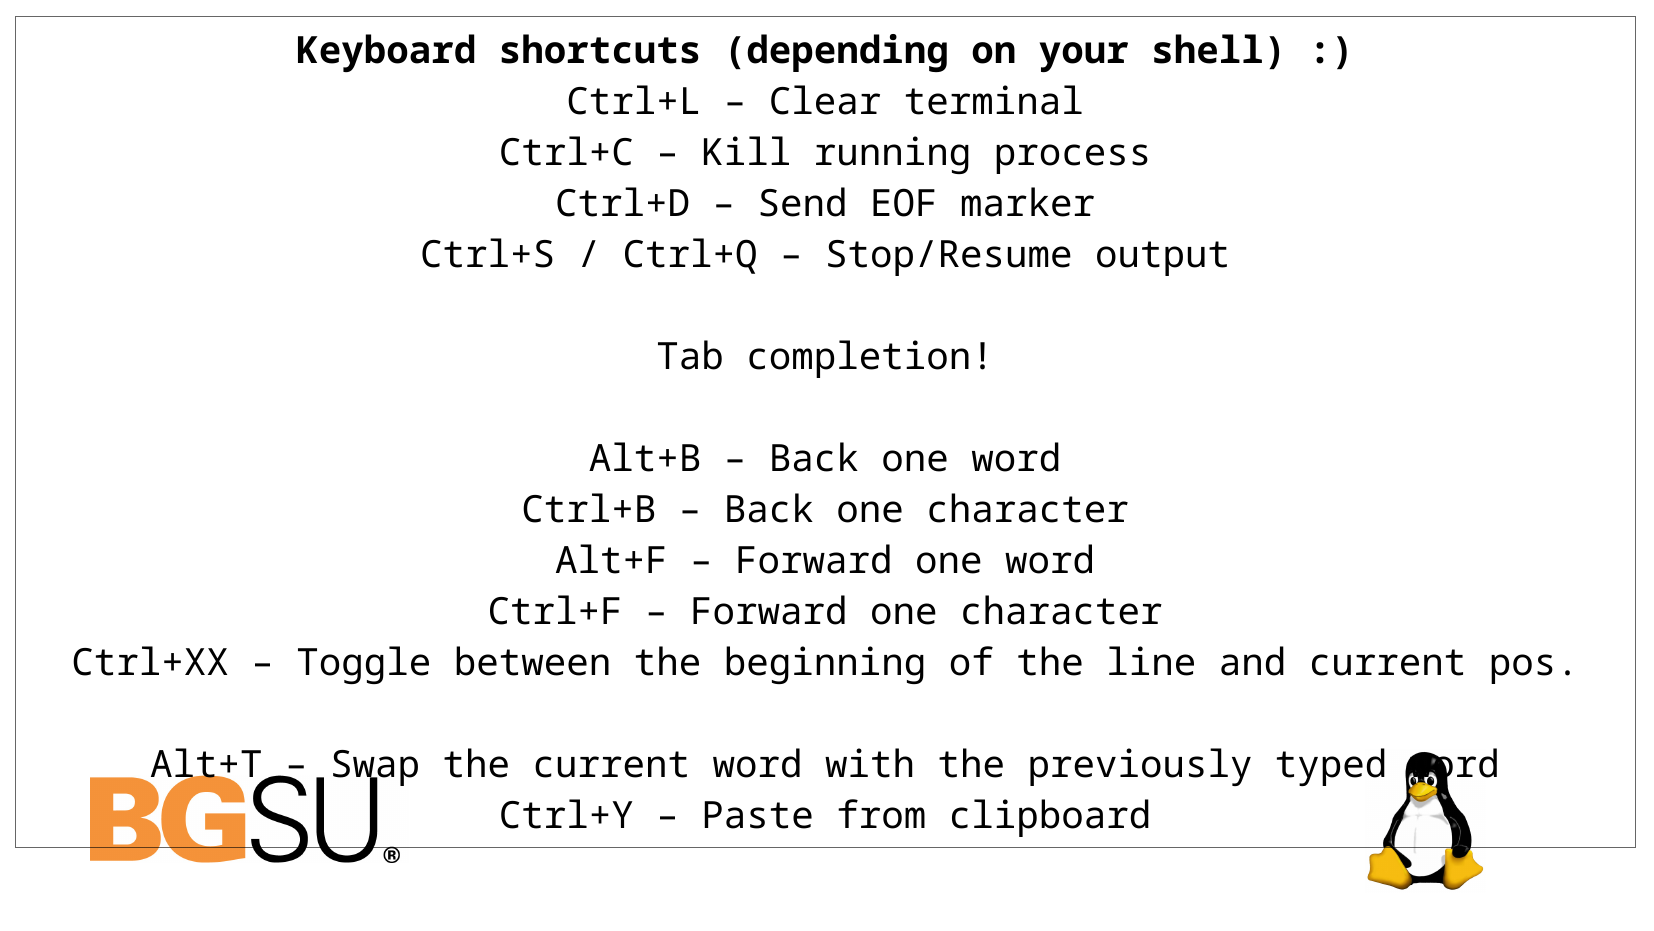

Keyboard shortcuts (depending on your shell) :)
Ctrl+L – Clear terminal
Ctrl+C – Kill running process
Ctrl+D – Send EOF marker
Ctrl+S / Ctrl+Q – Stop/Resume output
Tab completion!
Alt+B – Back one word
Ctrl+B – Back one character
Alt+F – Forward one word
Ctrl+F – Forward one character
Ctrl+XX – Toggle between the beginning of the line and current pos.
Alt+T – Swap the current word with the previously typed word
Ctrl+Y – Paste from clipboard